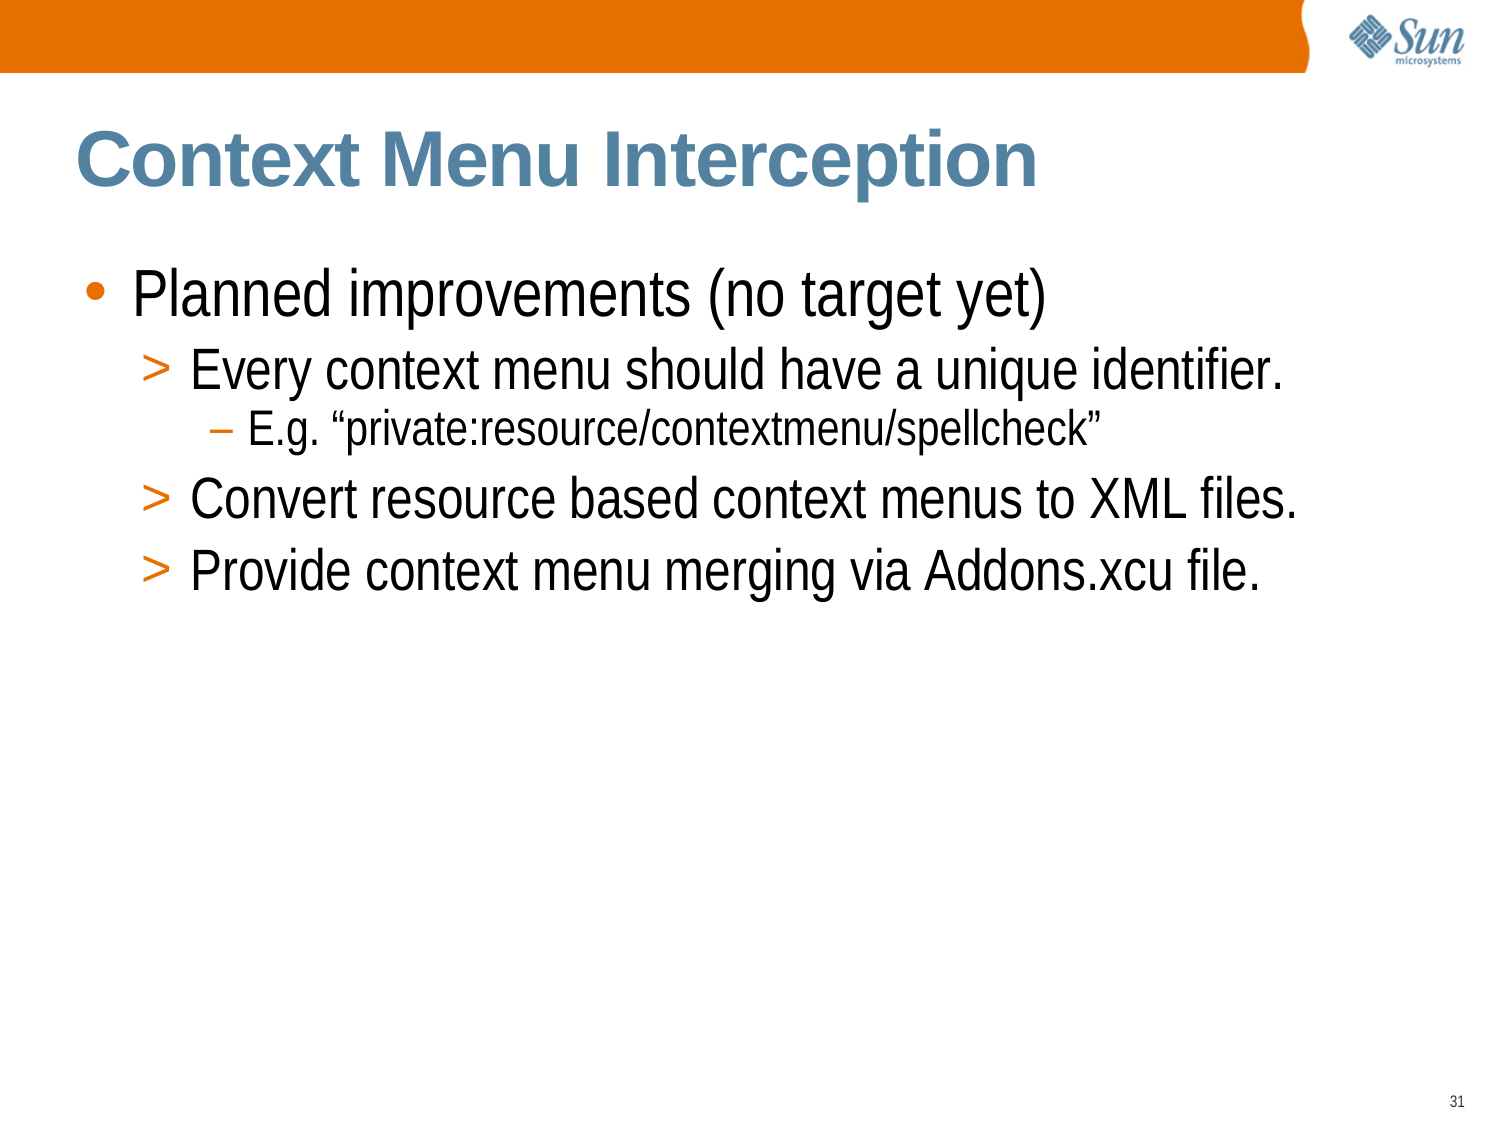

# Context Menu Interception
Planned improvements (no target yet)
Every context menu should have a unique identifier.
E.g. “private:resource/contextmenu/spellcheck”
Convert resource based context menus to XML files.
Provide context menu merging via Addons.xcu file.